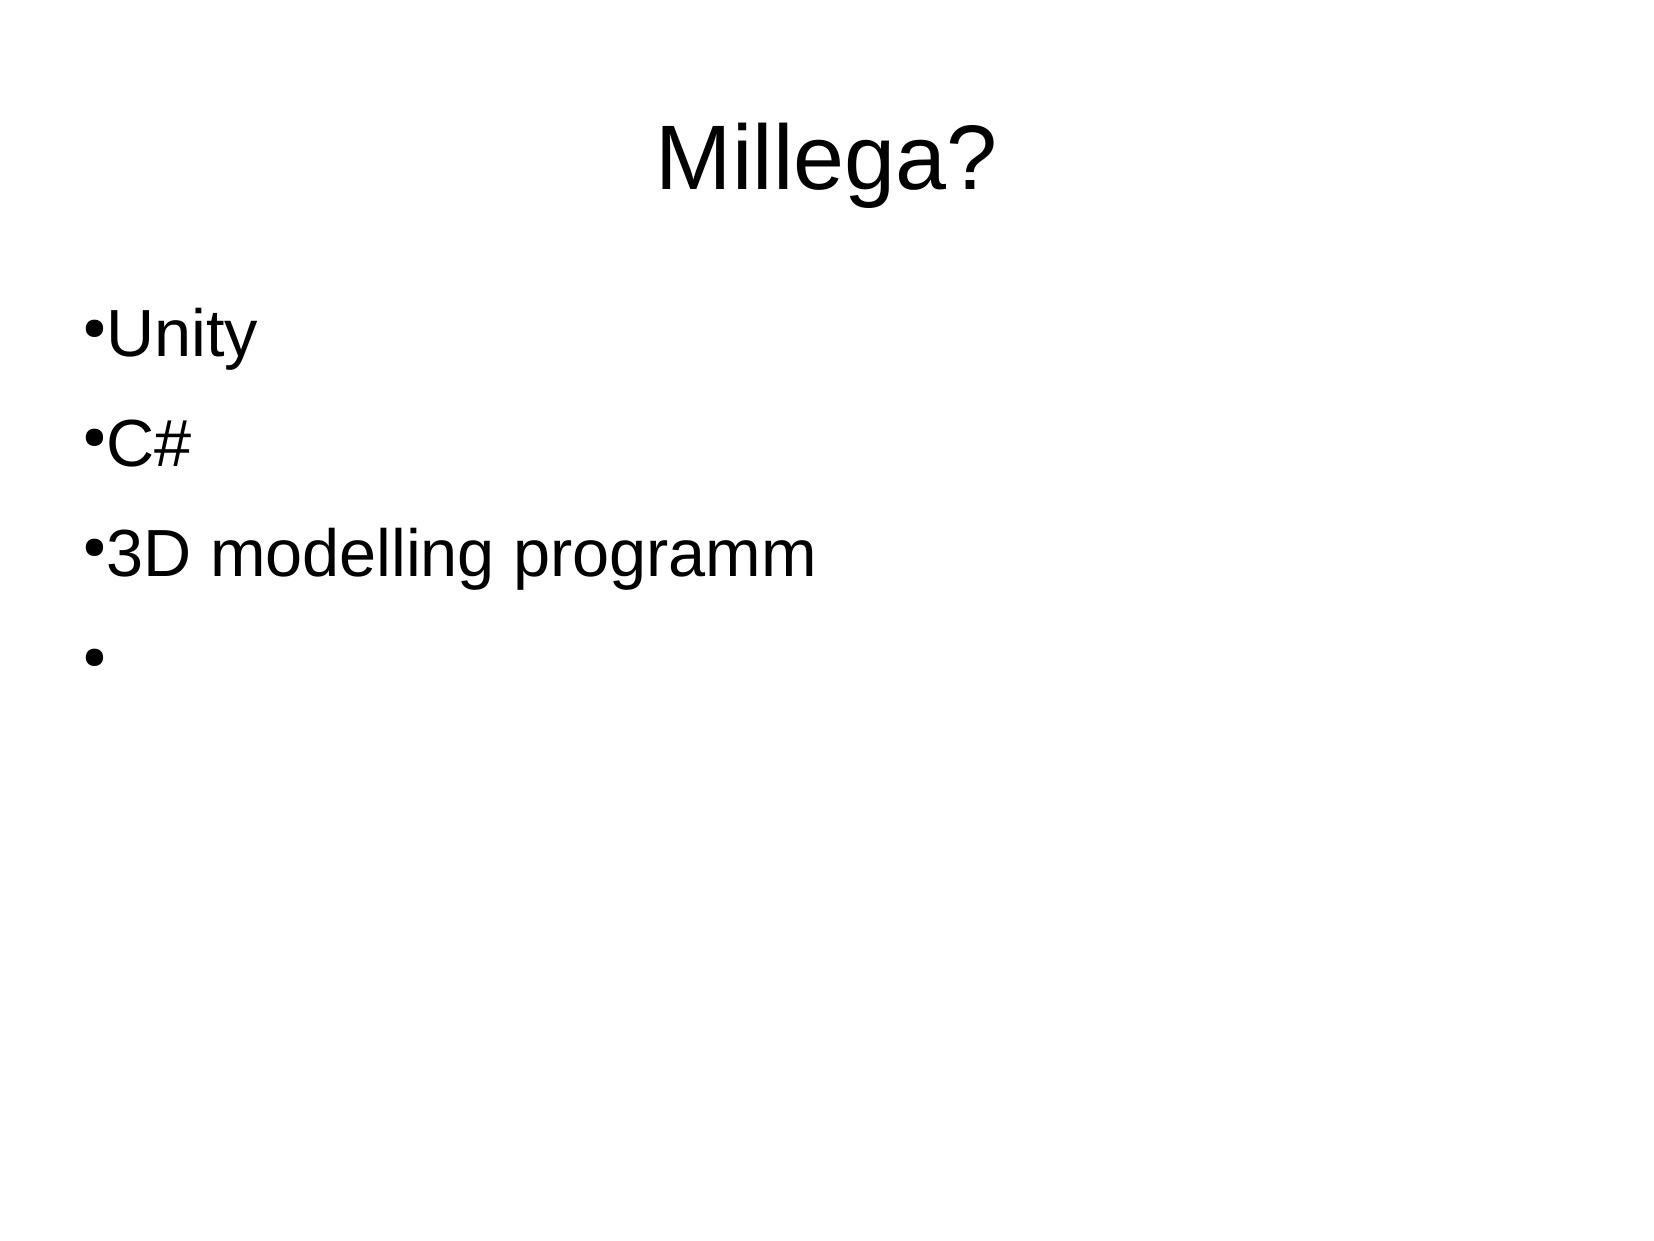

# Millega?
Unity
C#
3D modelling programm